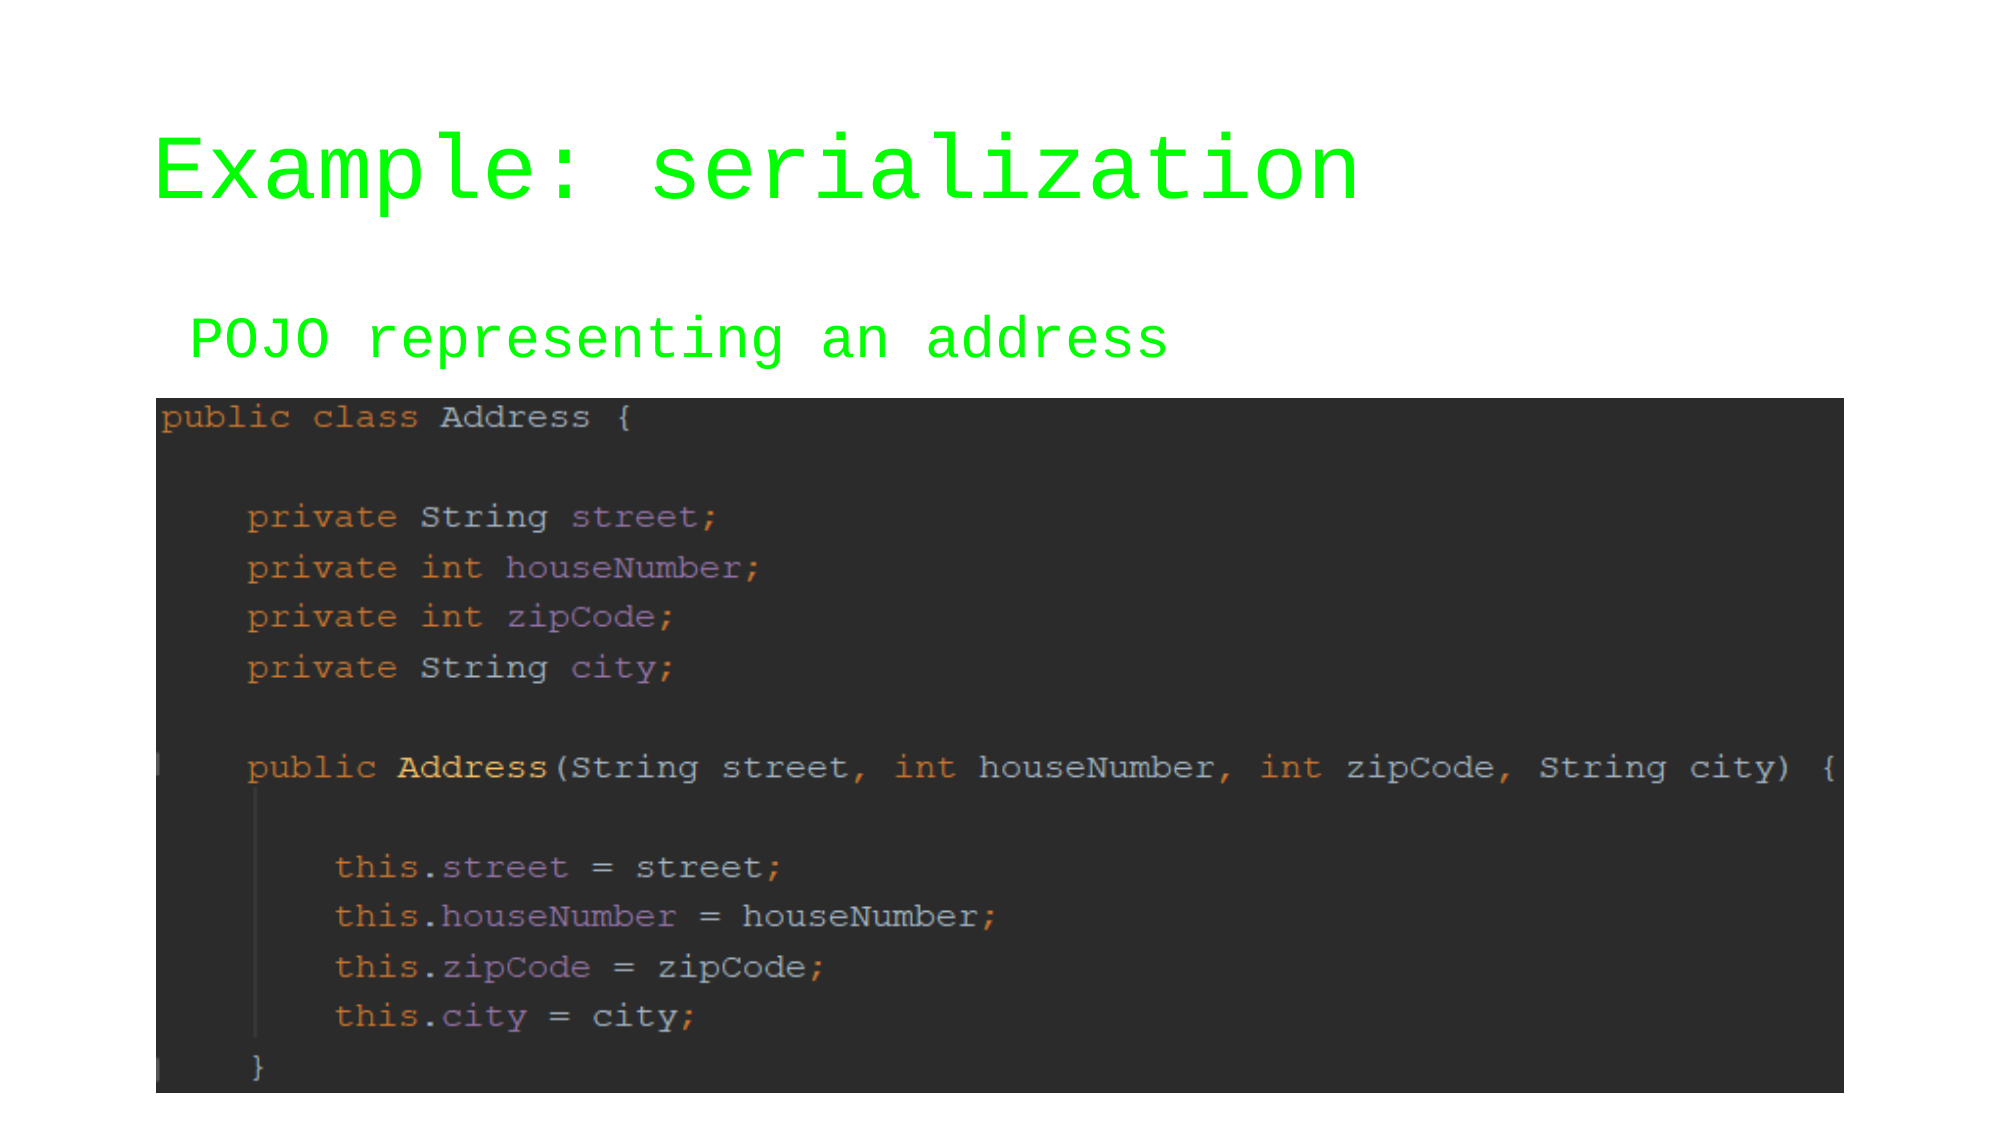

# Example: serialization
POJO representing an address